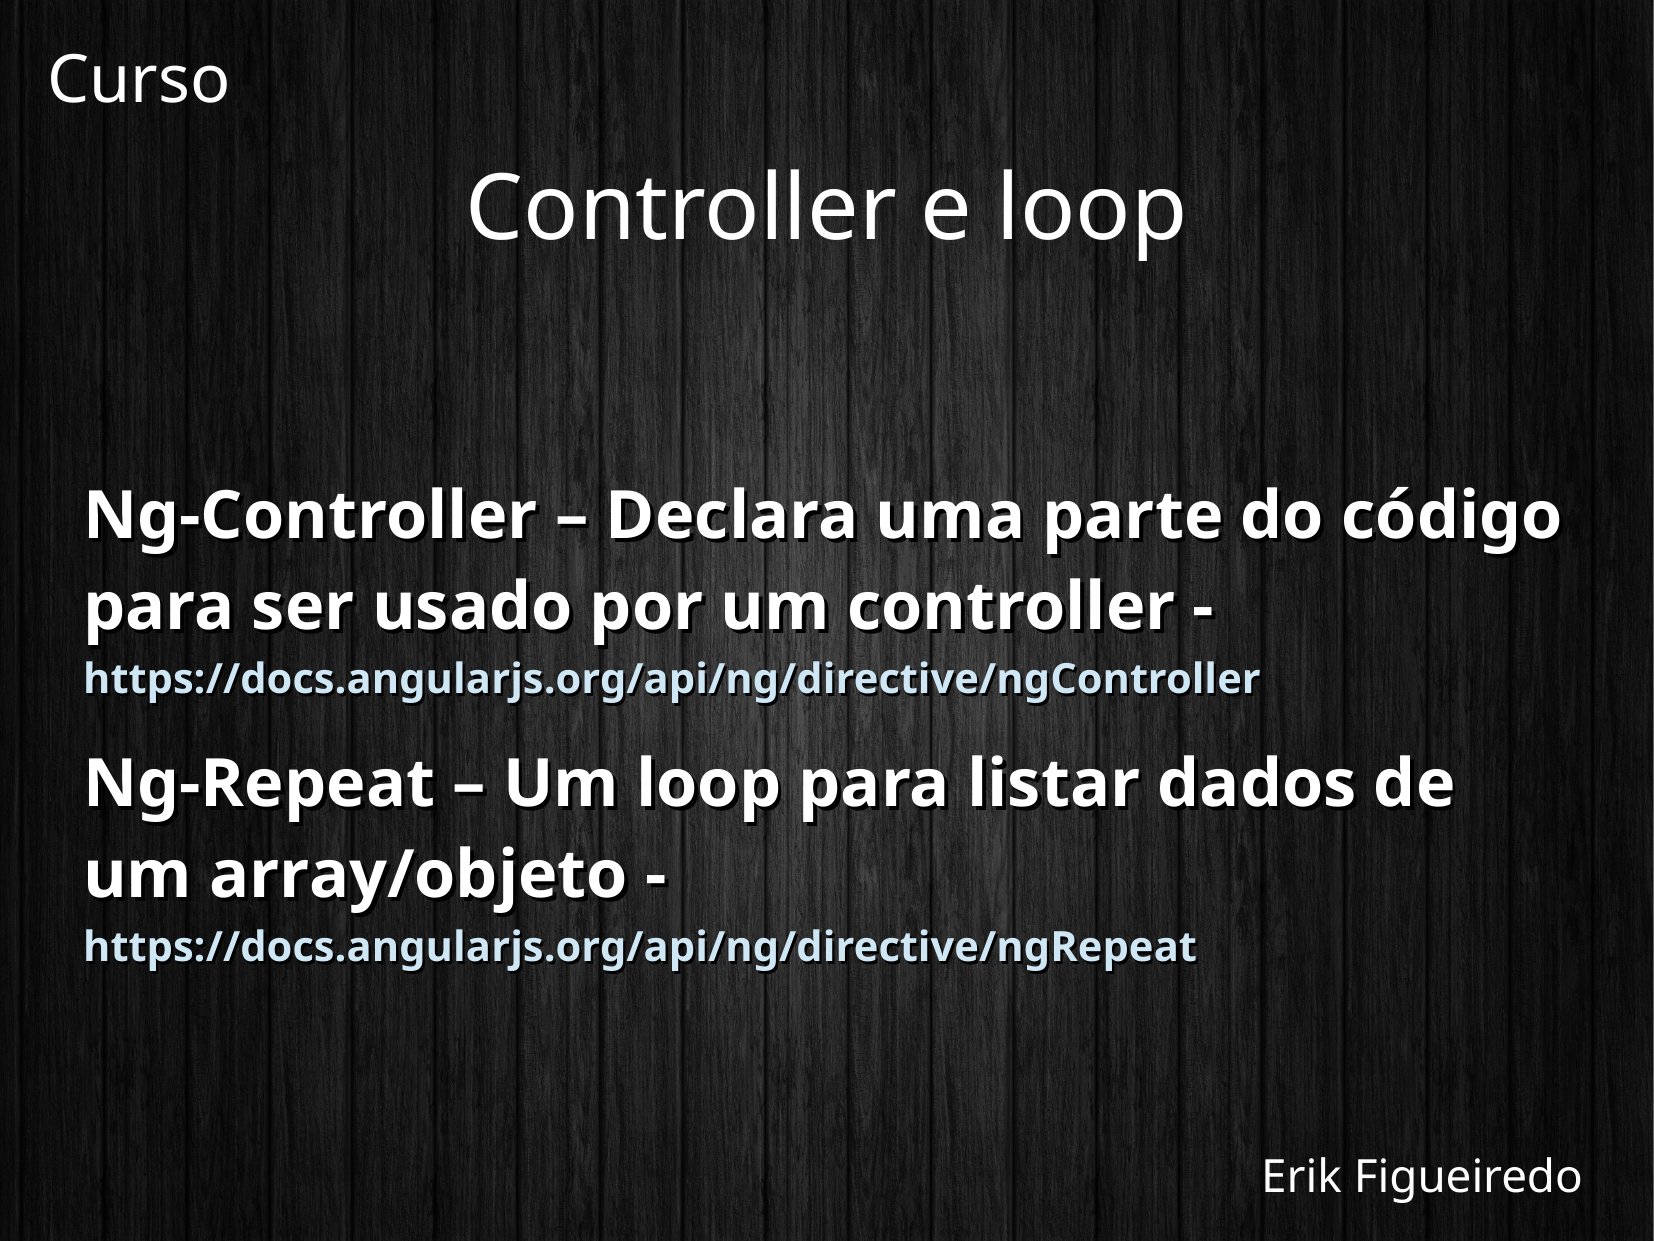

Curso
# Controller e loop
Ng-Controller – Declara uma parte do código para ser usado por um controller - https://docs.angularjs.org/api/ng/directive/ngController
Ng-Repeat – Um loop para listar dados de um array/objeto - https://docs.angularjs.org/api/ng/directive/ngRepeat
Erik Figueiredo